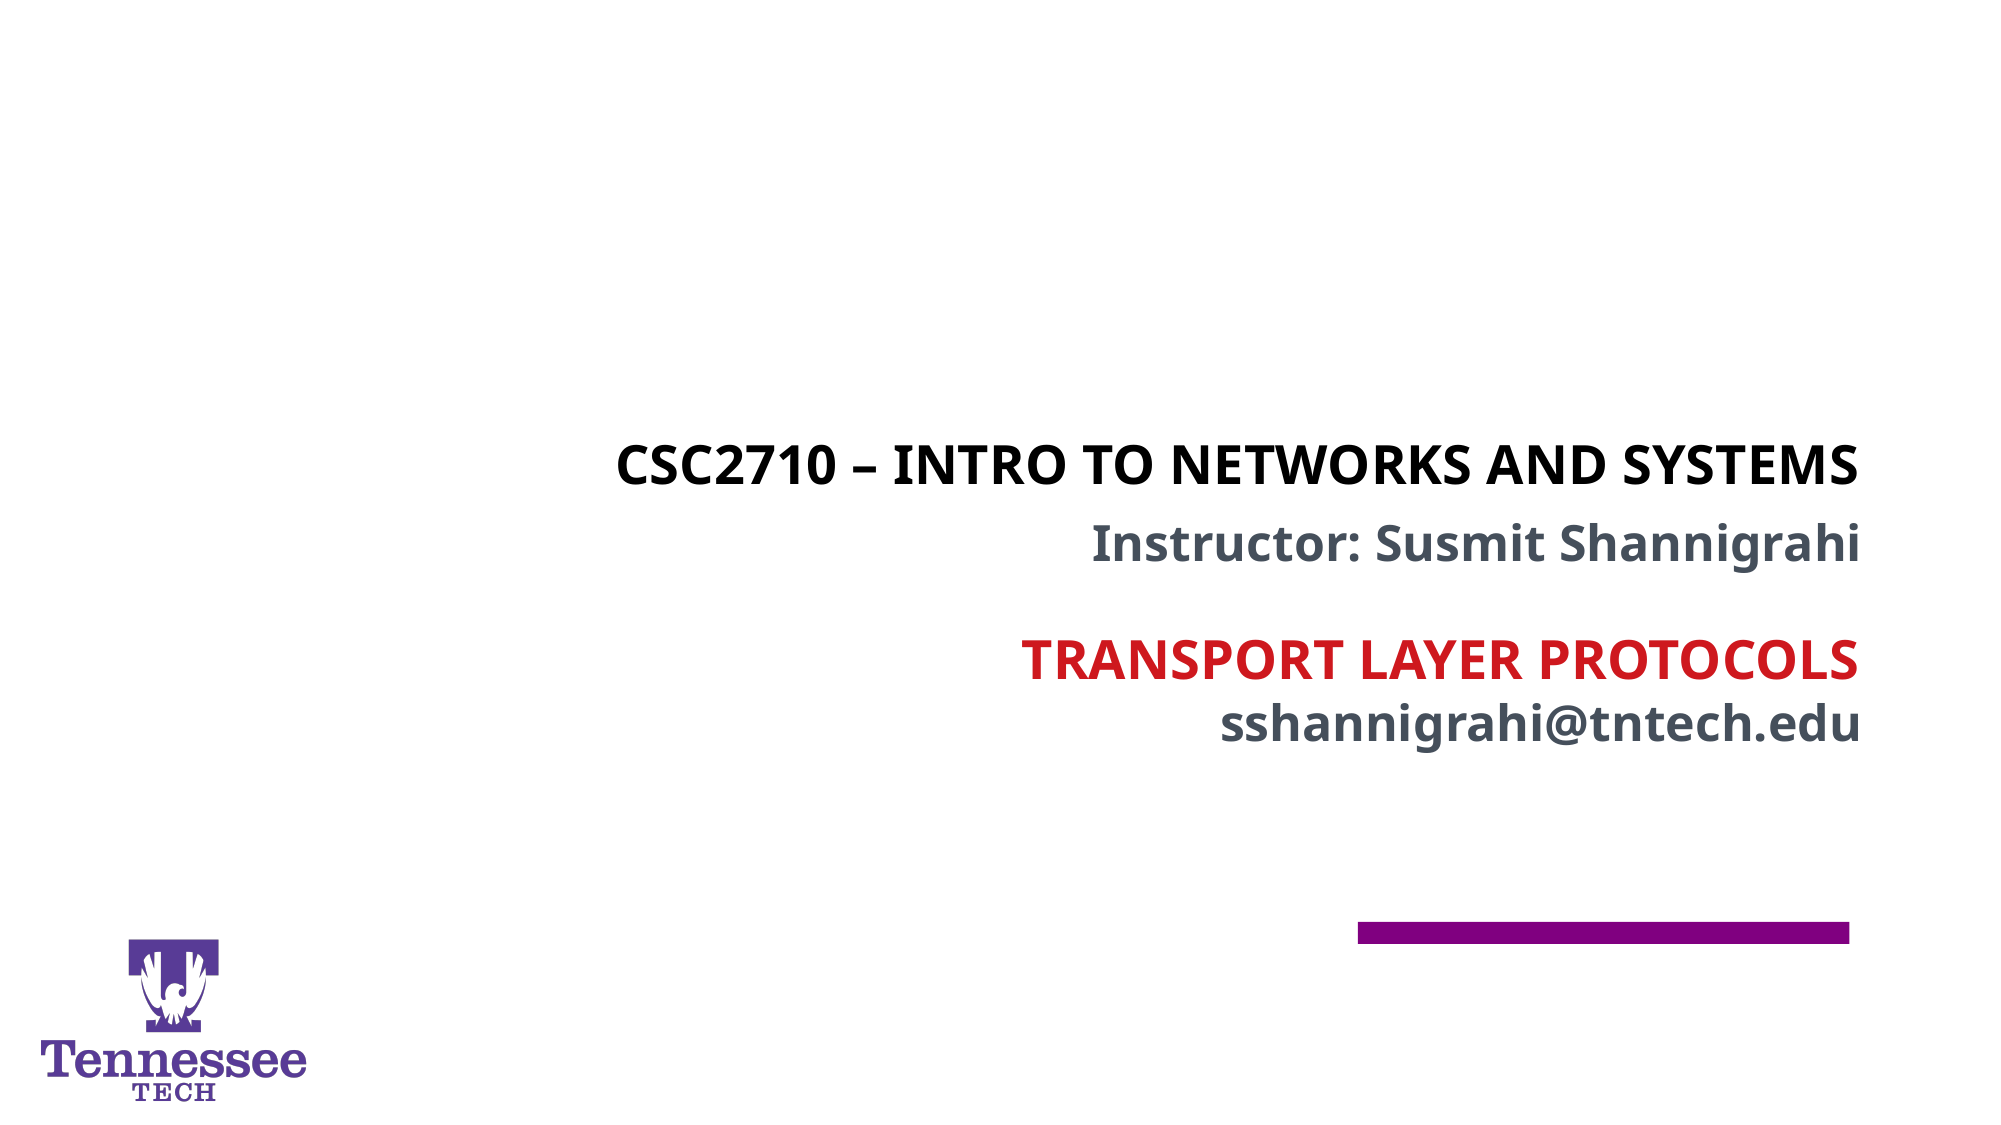

CSC2710 – Intro to Networks and systems
Transport layer protocols
Instructor: Susmit Shannigrahi
sshannigrahi@tntech.edu